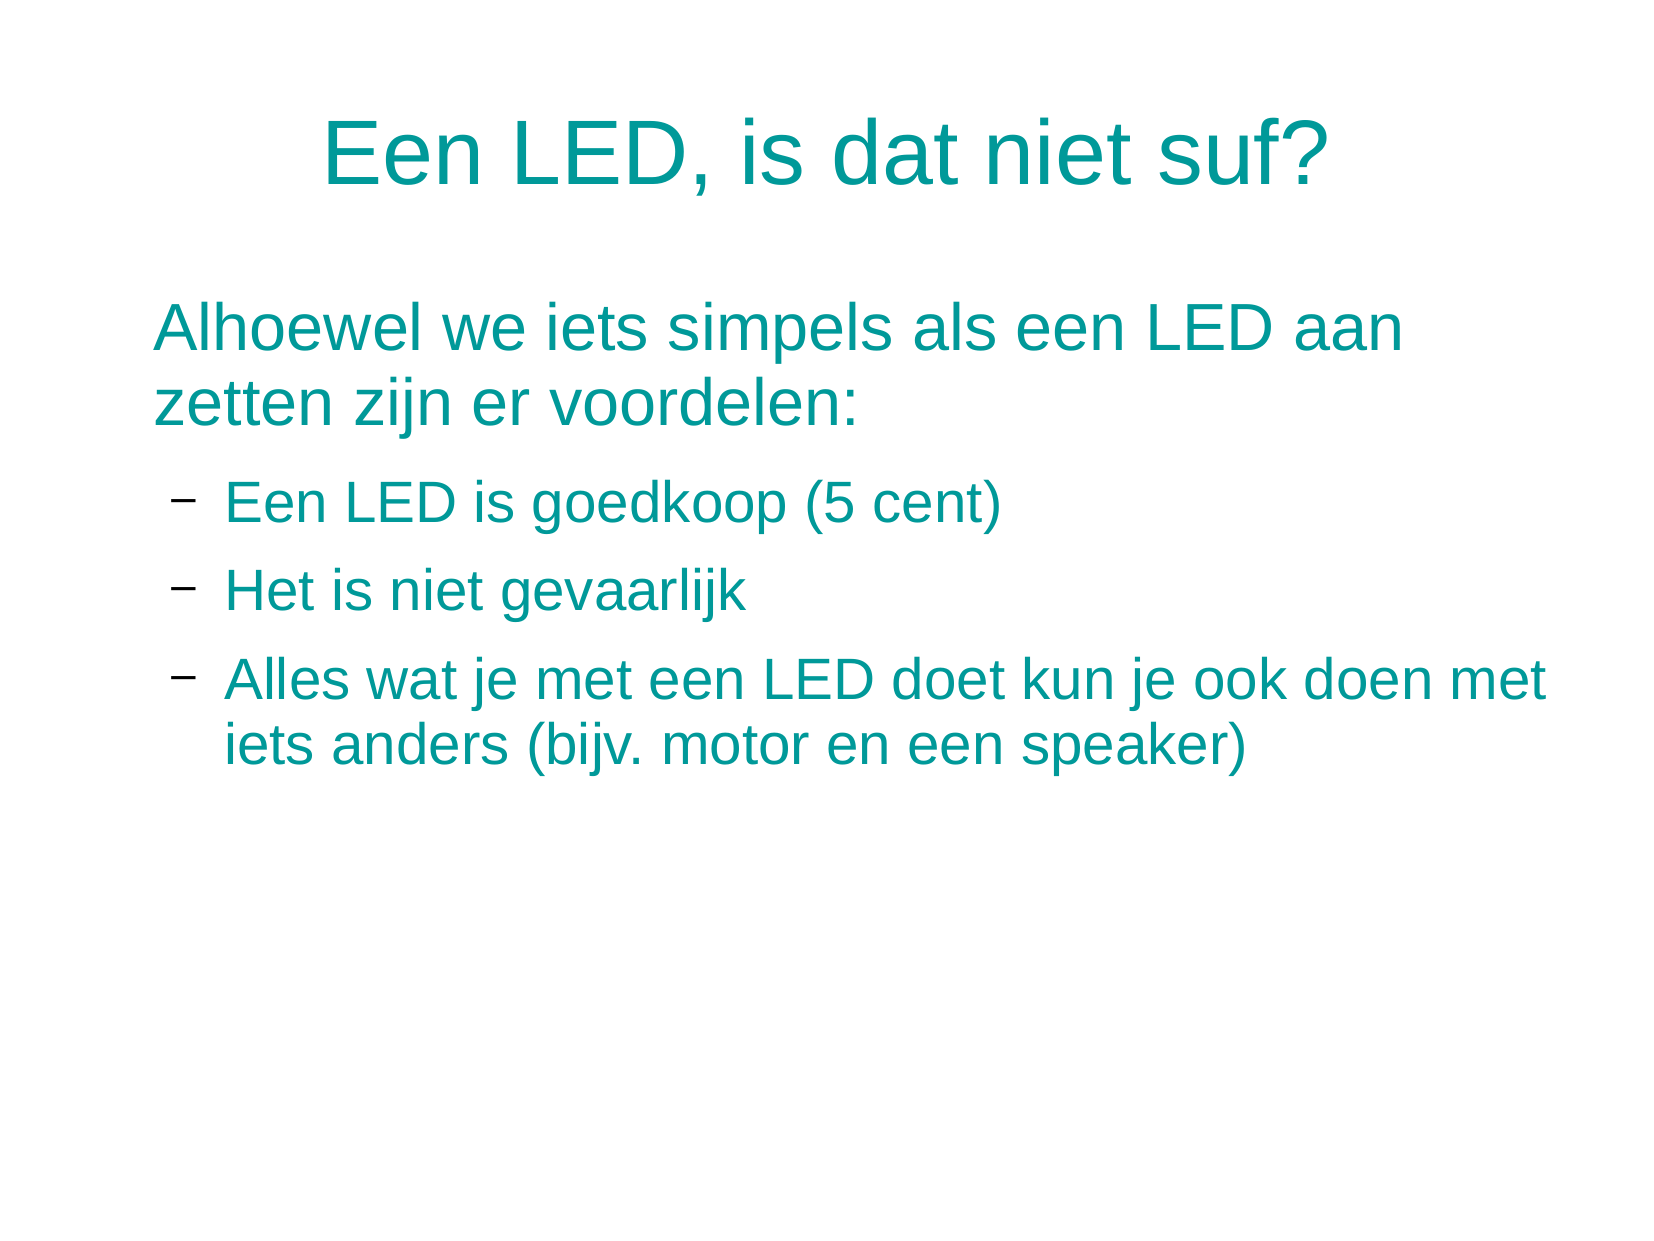

# Een LED, is dat niet suf?
Alhoewel we iets simpels als een LED aan zetten zijn er voordelen:
Een LED is goedkoop (5 cent)
Het is niet gevaarlijk
Alles wat je met een LED doet kun je ook doen met iets anders (bijv. motor en een speaker)